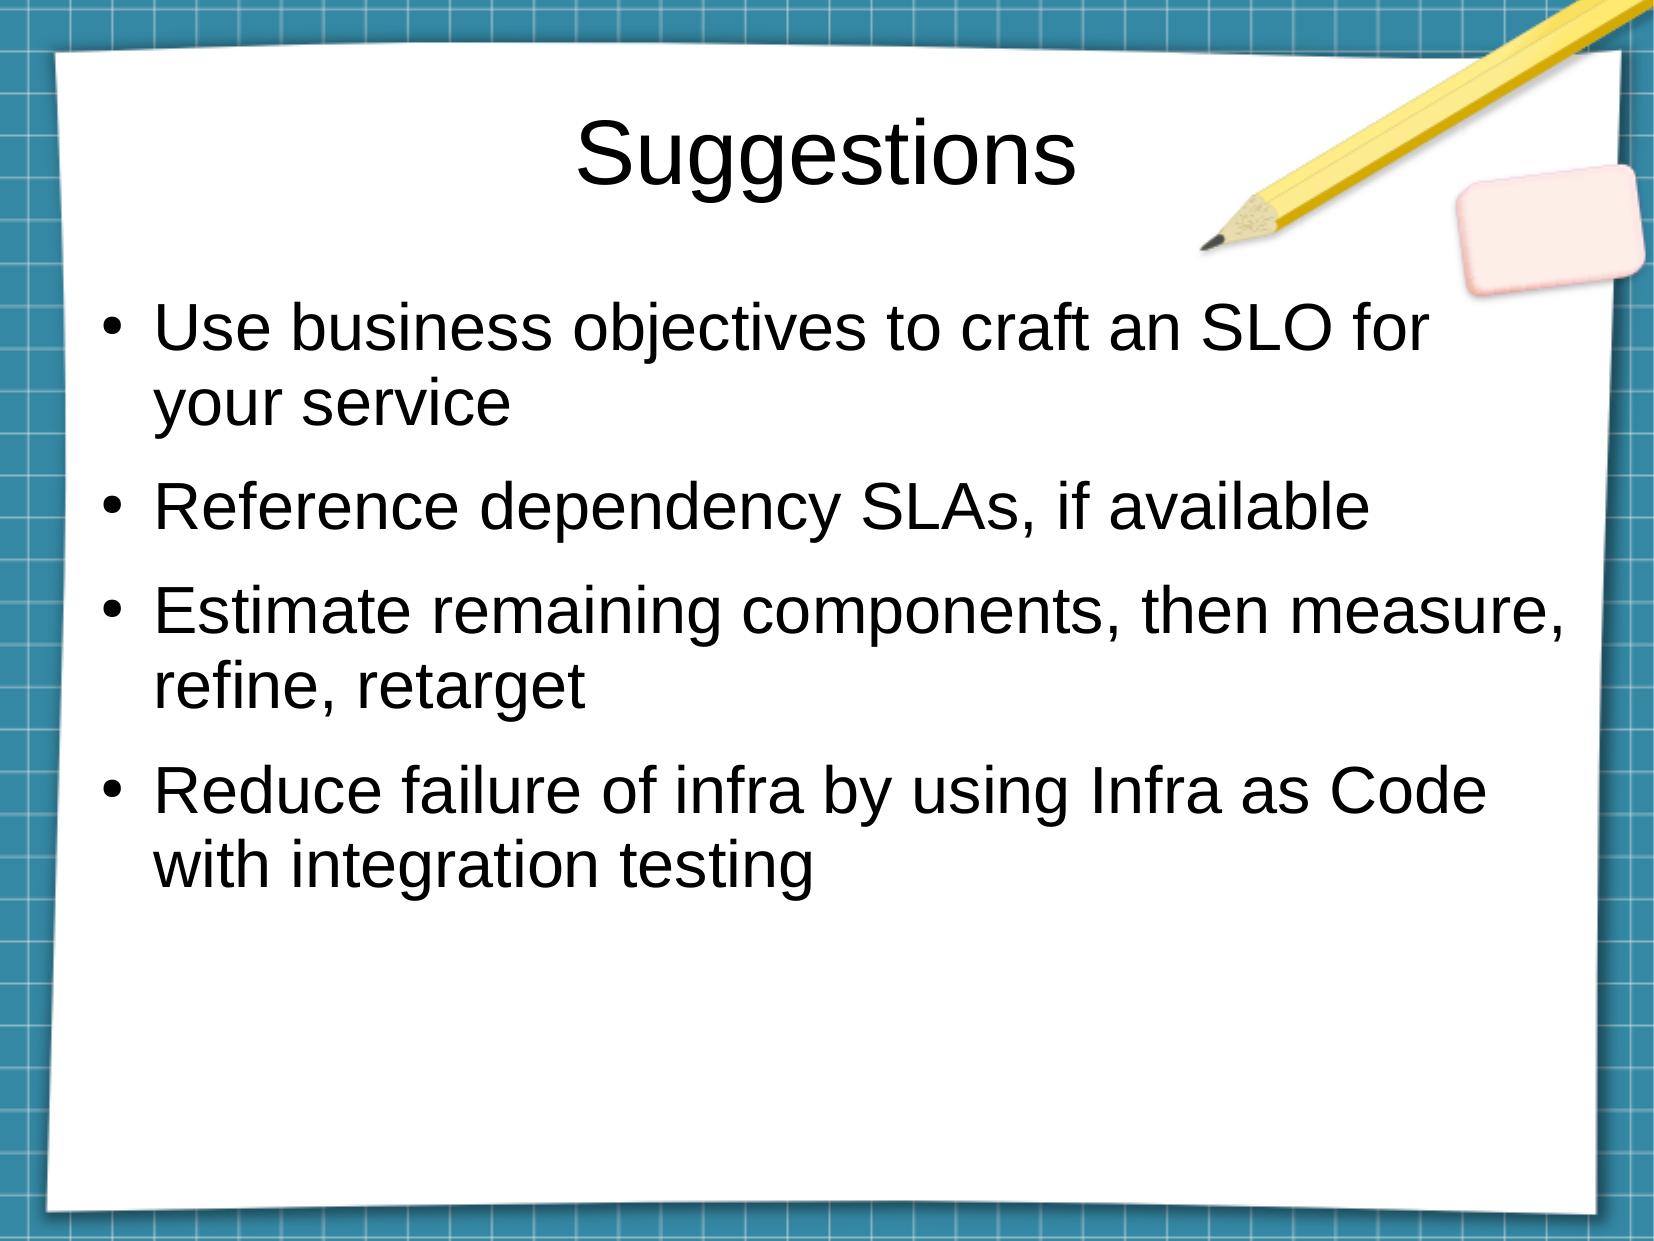

# Suggestions
Use business objectives to craft an SLO for your service
Reference dependency SLAs, if available
Estimate remaining components, then measure, refine, retarget
Reduce failure of infra by using Infra as Code with integration testing